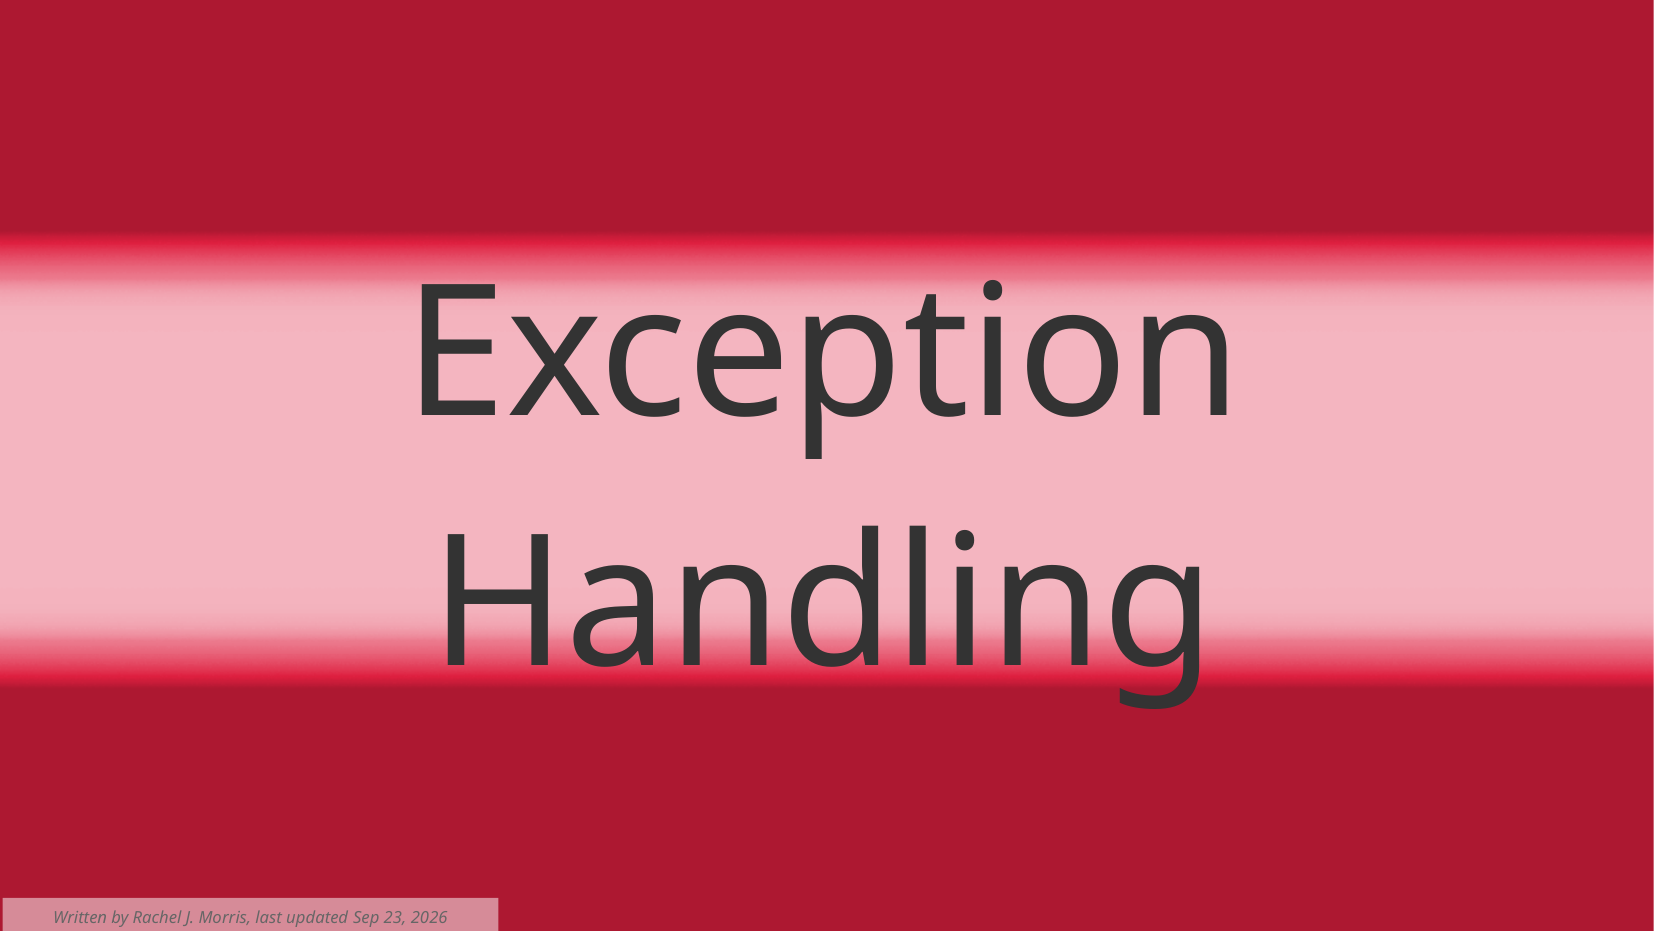

# Exception Handling
Written by Rachel J. Morris, last updated